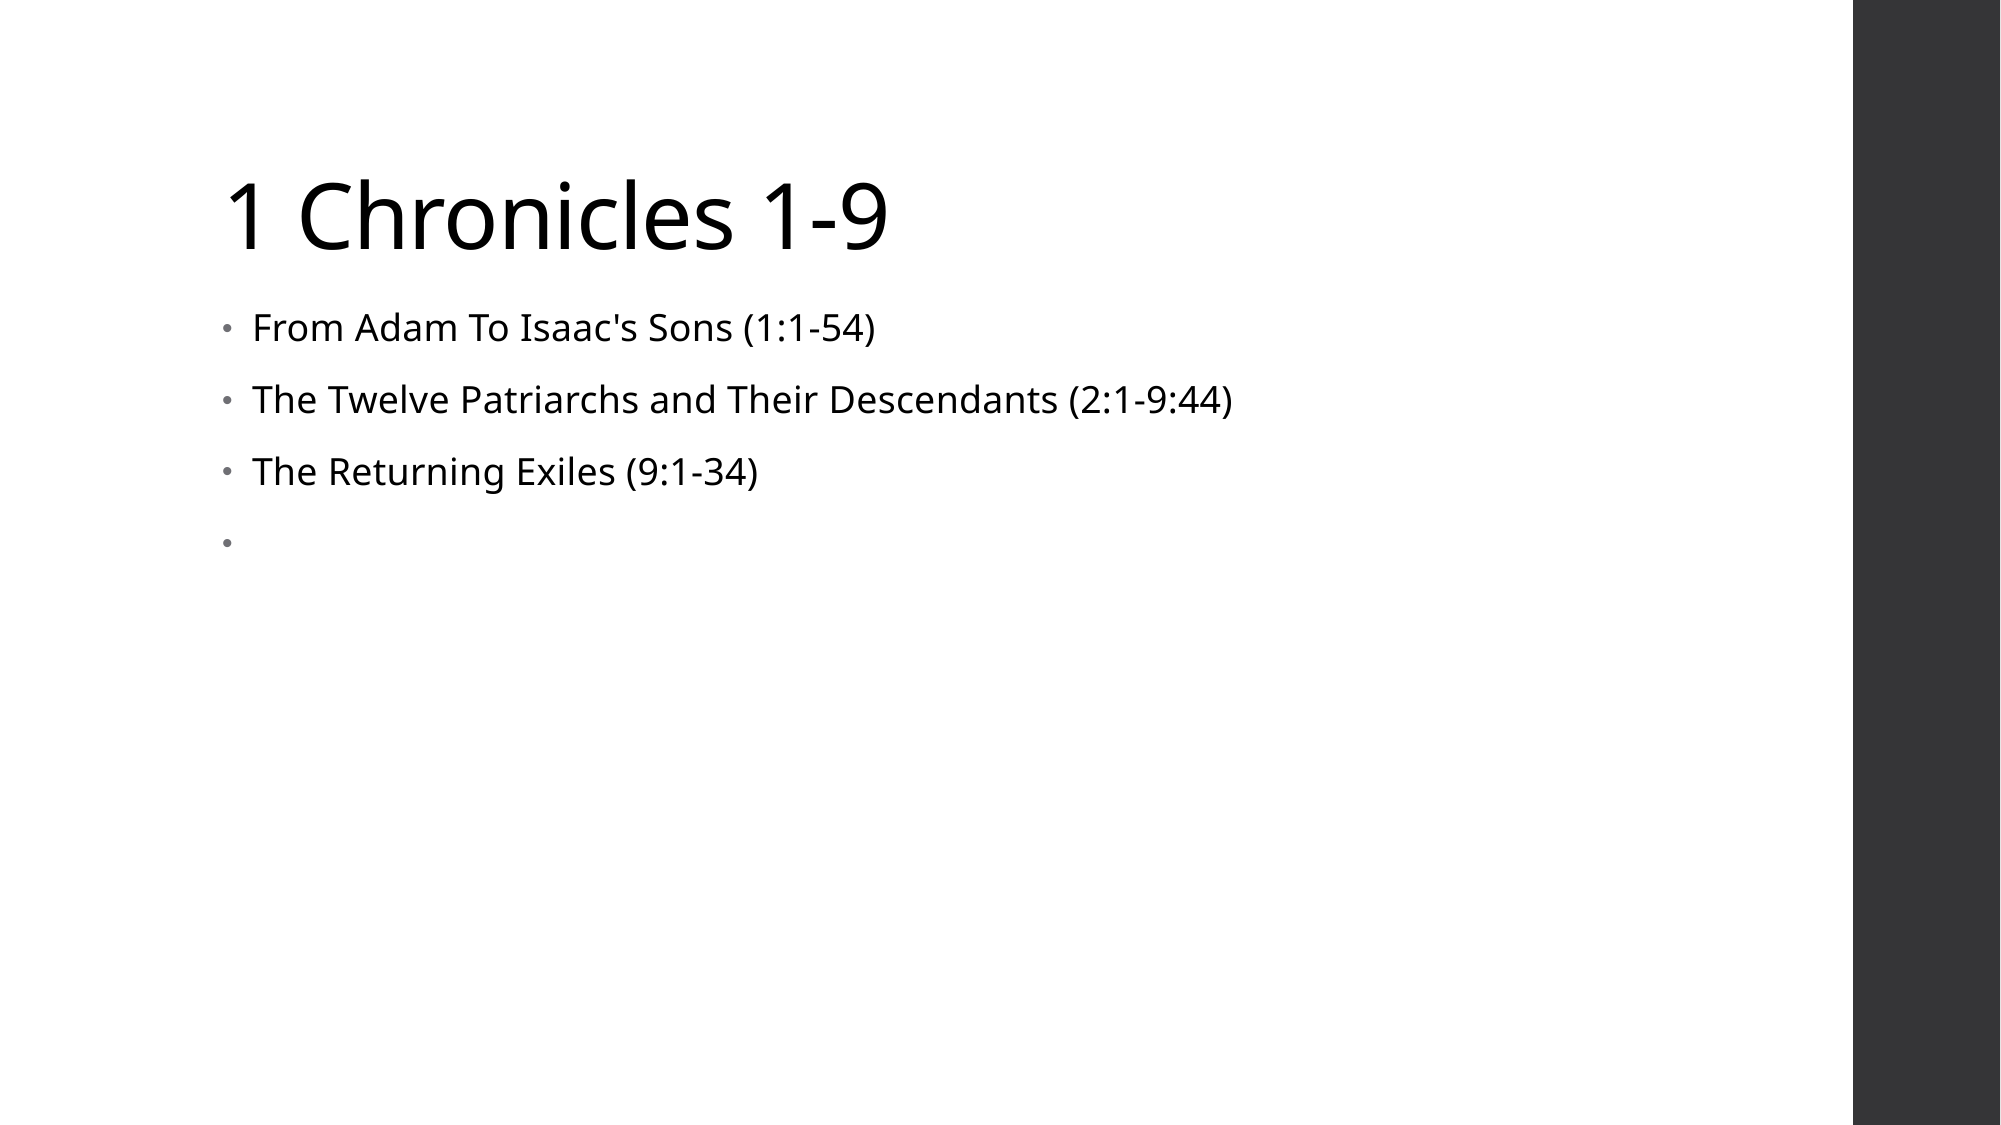

# 1 Chronicles 1-9
From Adam To Isaac's Sons (1:1-54)
The Twelve Patriarchs and Their Descendants (2:1-9:44)
The Returning Exiles (9:1-34)